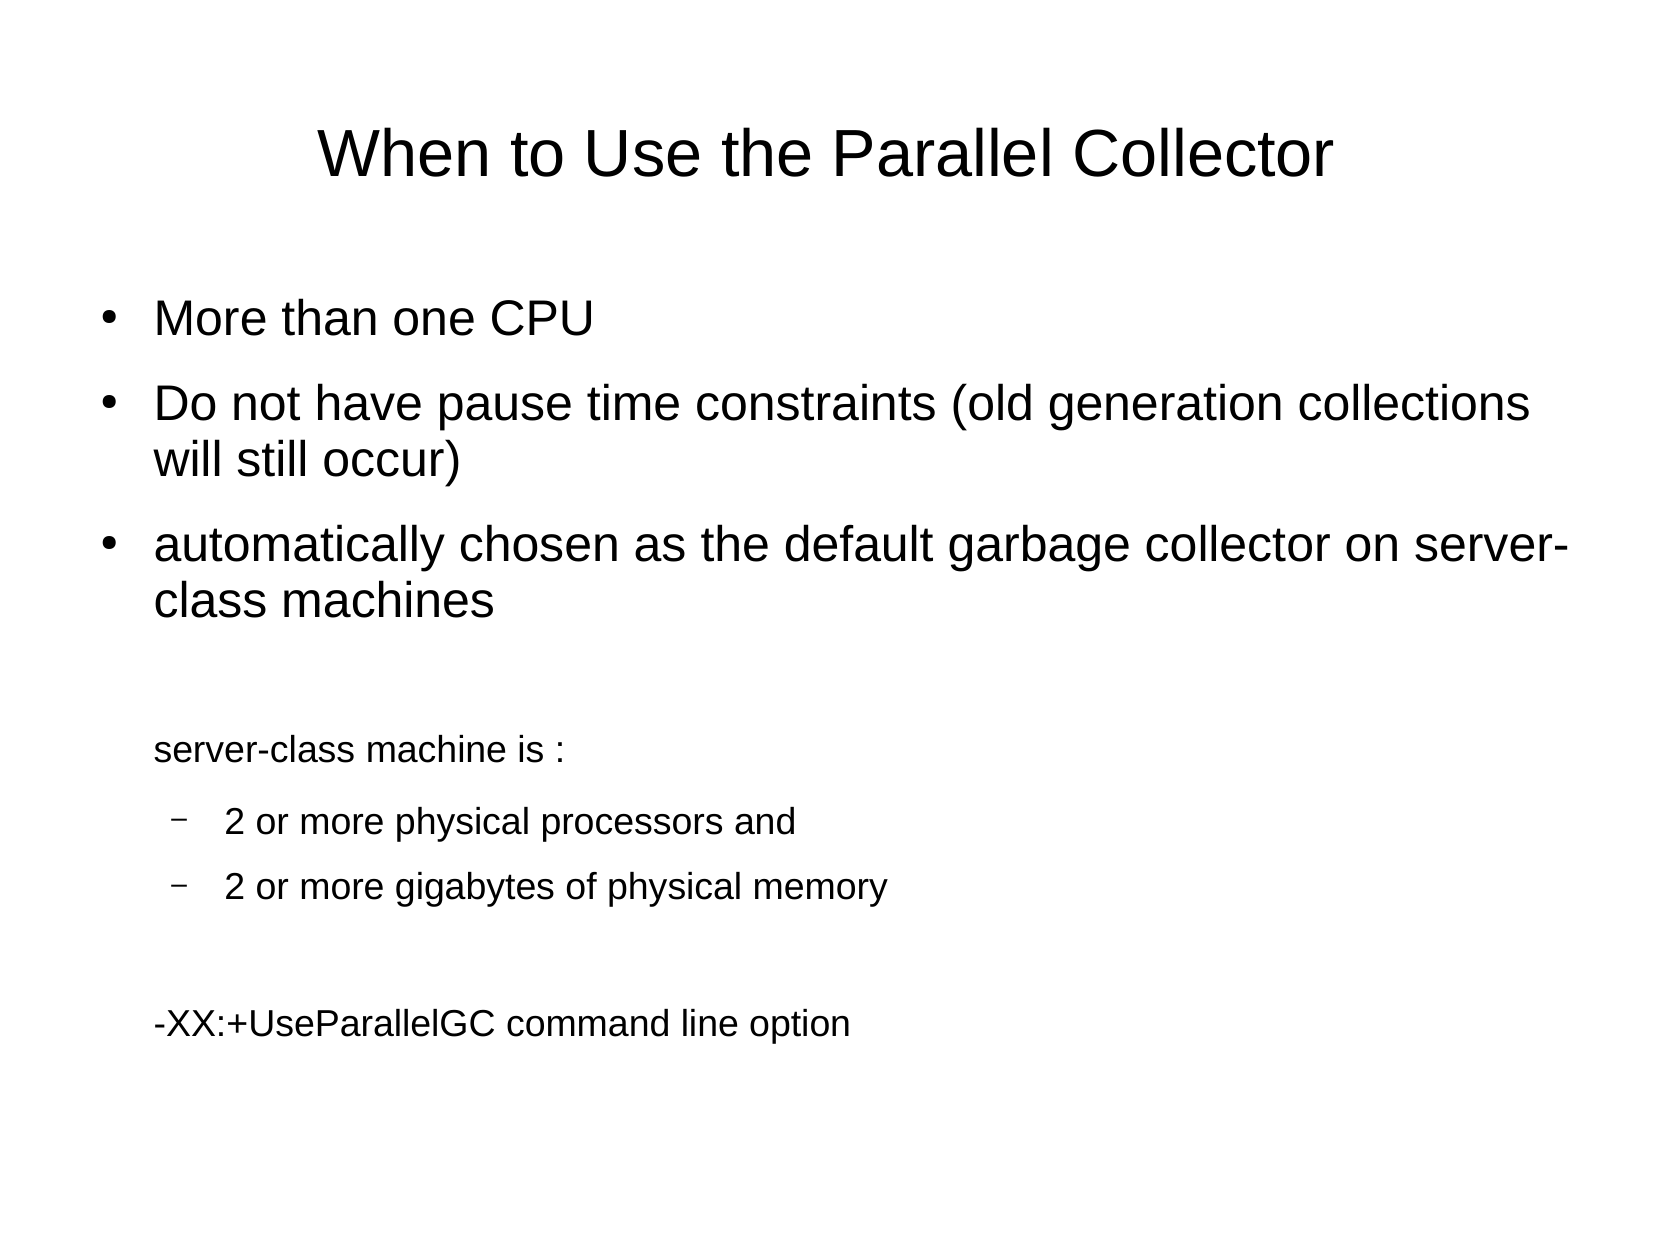

# When to Use the Parallel Collector
More than one CPU
Do not have pause time constraints (old generation collections will still occur)
automatically chosen as the default garbage collector on server-class machines
server-class machine is :
2 or more physical processors and
2 or more gigabytes of physical memory
-XX:+UseParallelGC command line option